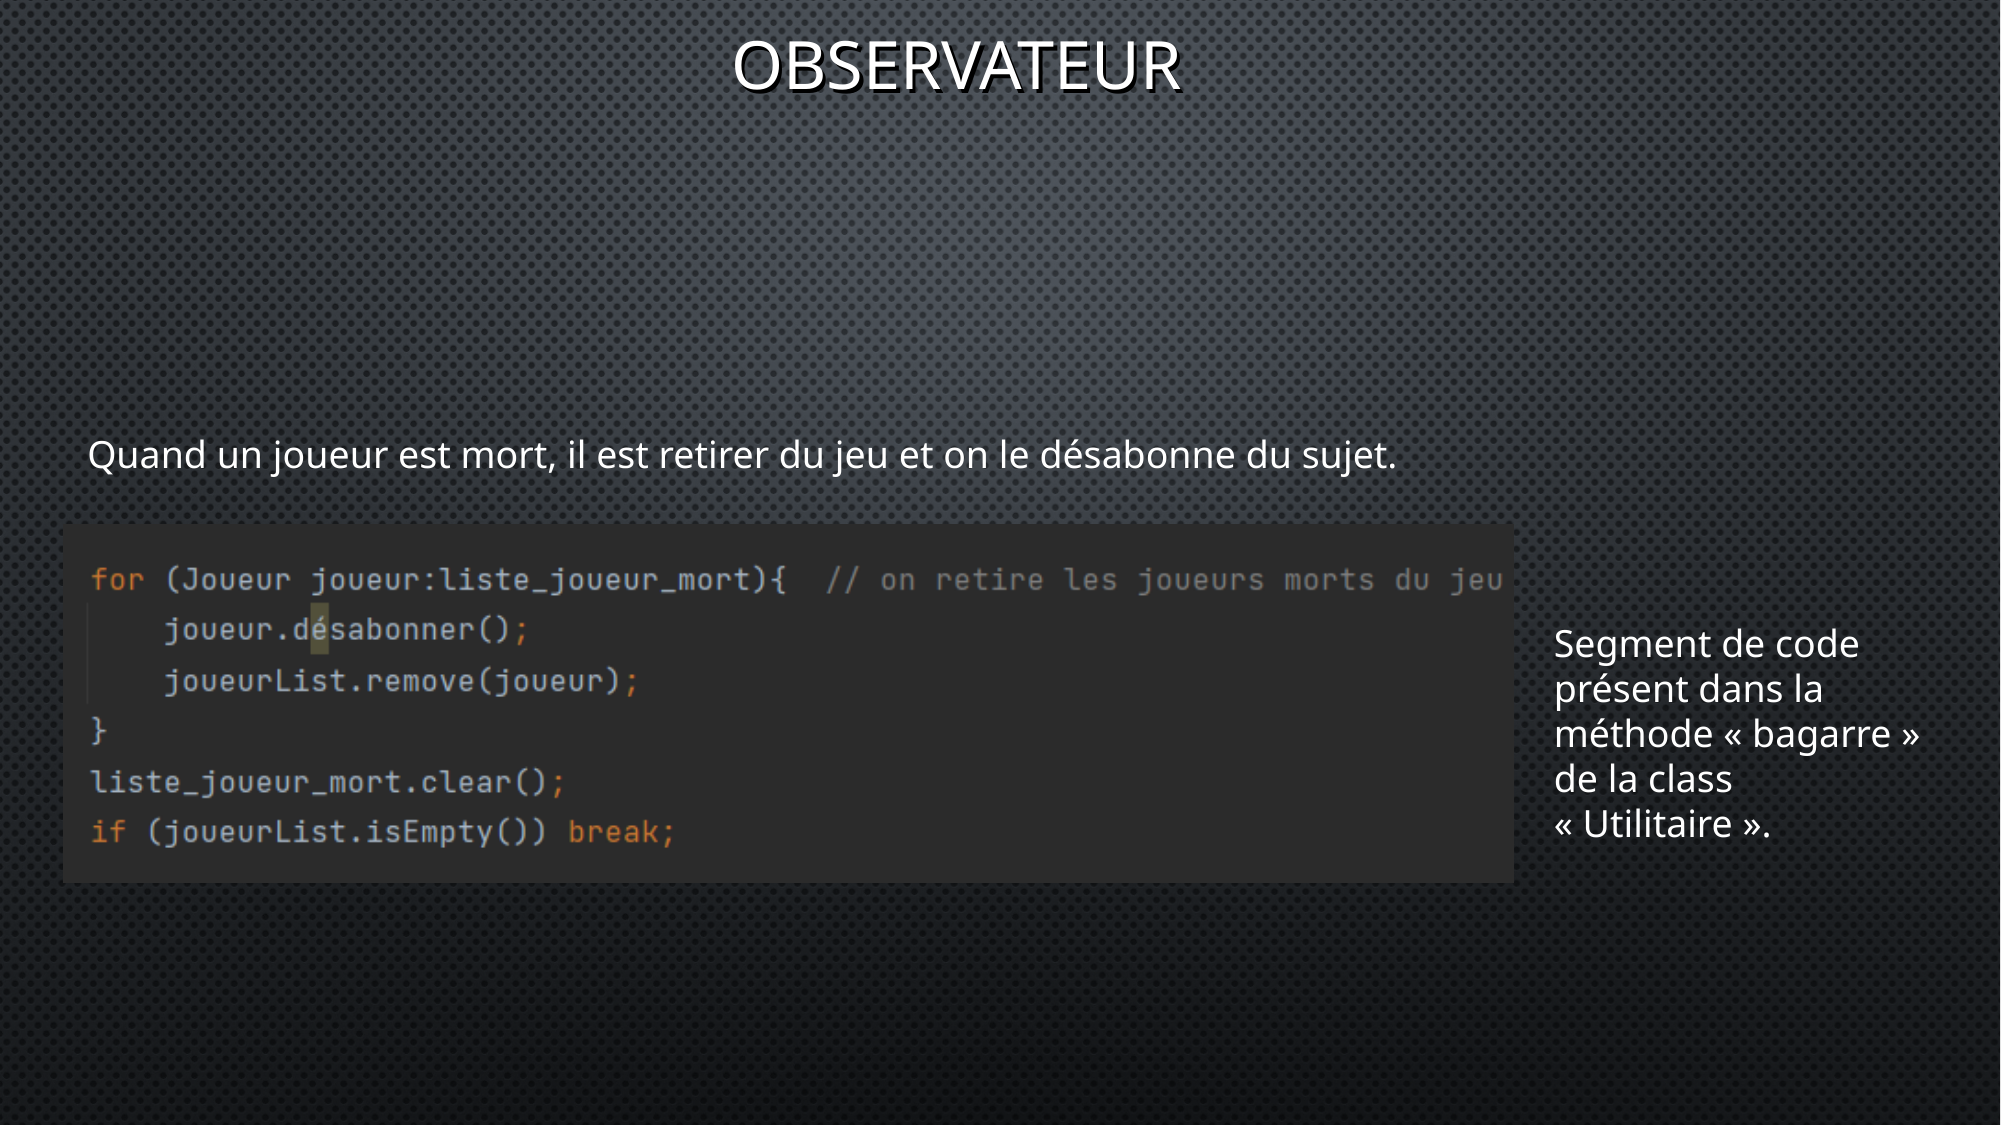

# Observateur
Quand un joueur est mort, il est retirer du jeu et on le désabonne du sujet.
Segment de code présent dans la méthode « bagarre » de la class « Utilitaire ».